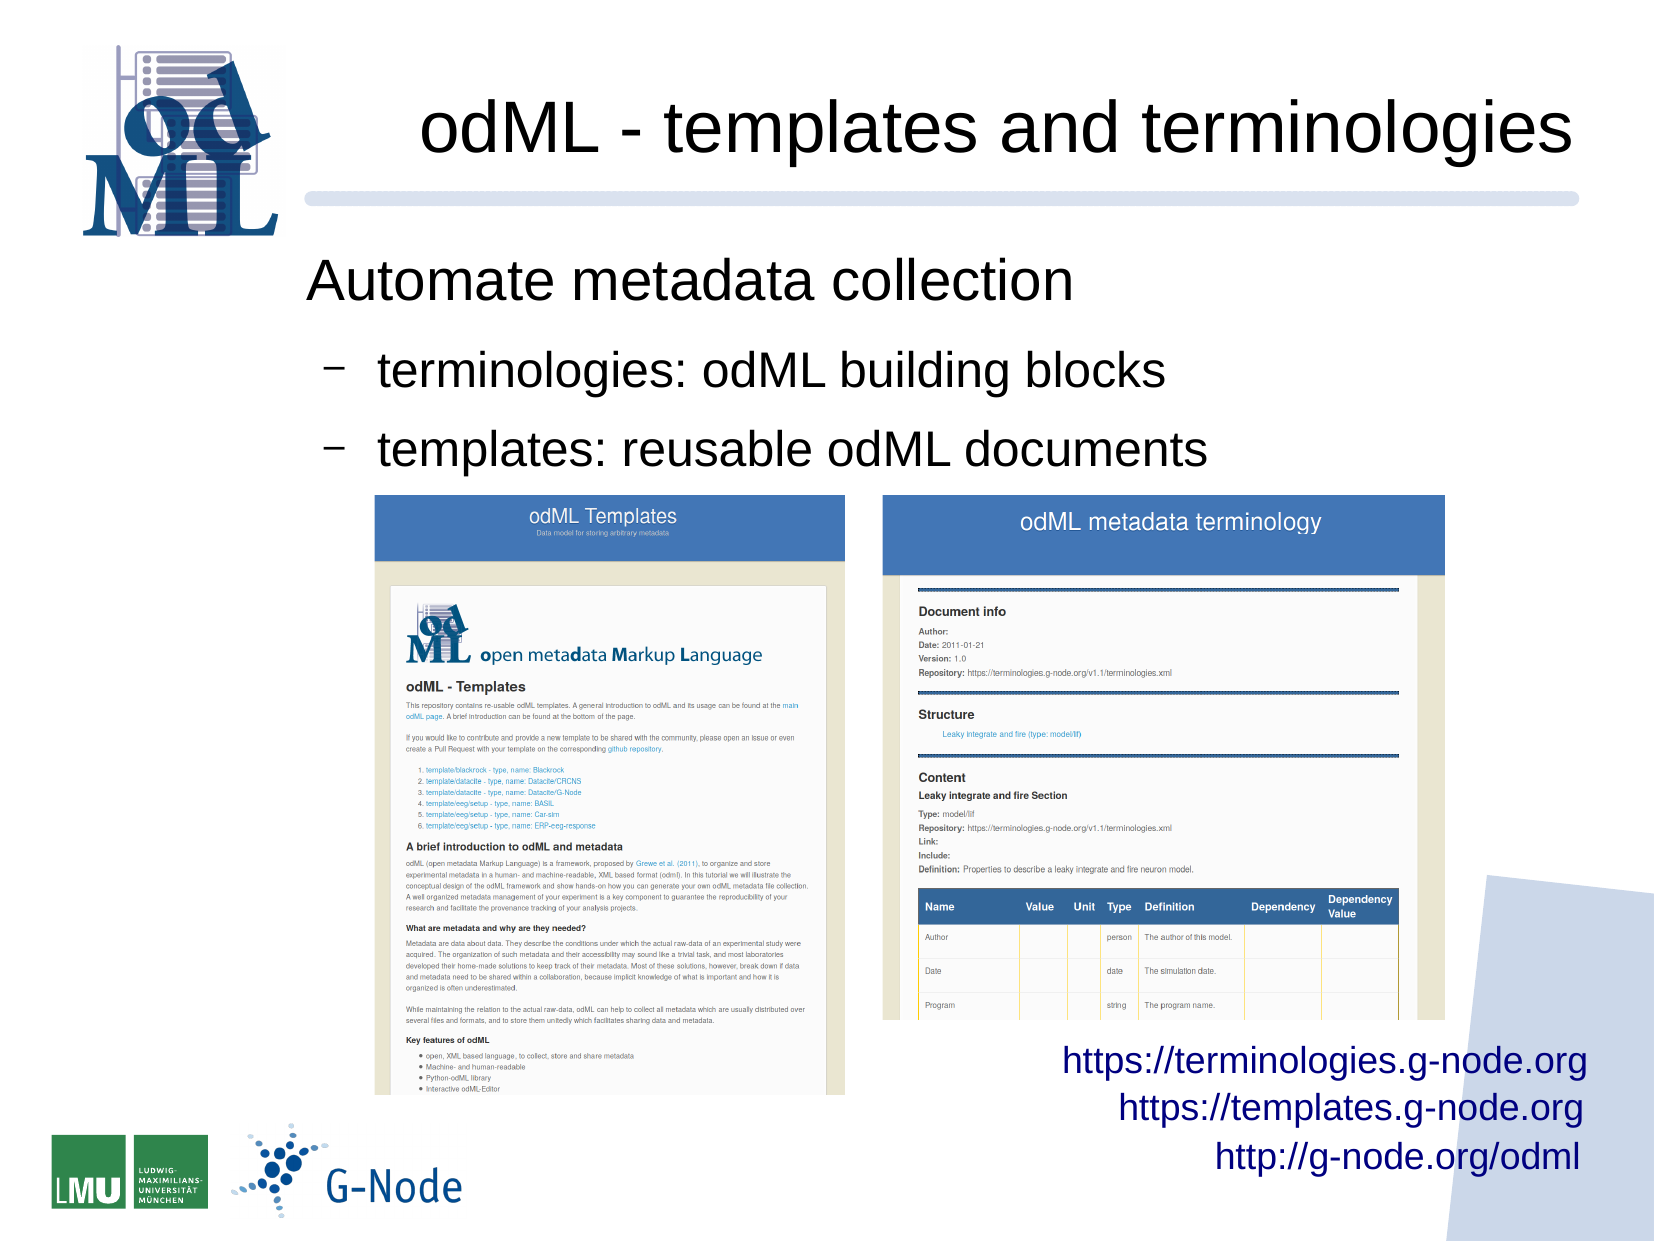

odML - templates and terminologies
# Automate metadata collection
terminologies: odML building blocks
templates: reusable odML documents
https://terminologies.g-node.org
https://templates.g-node.org
http://g-node.org/odml